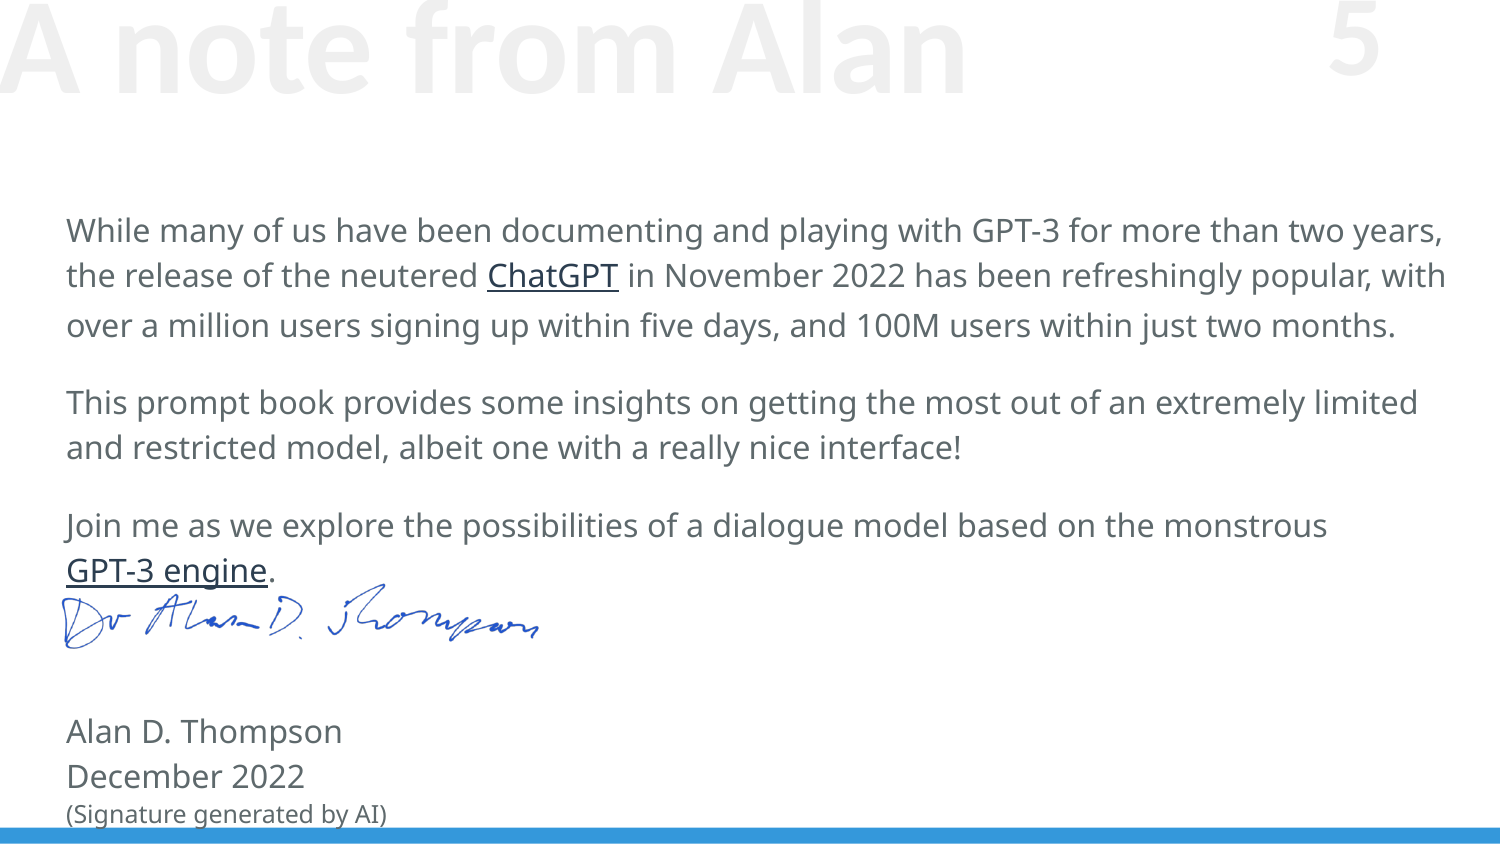

# A note from Alan
While many of us have been documenting and playing with GPT-3 for more than two years, the release of the neutered ChatGPT in November 2022 has been refreshingly popular, with over a million users signing up within five days, and 100M users within just two months.
This prompt book provides some insights on getting the most out of an extremely limited and restricted model, albeit one with a really nice interface!
Join me as we explore the possibilities of a dialogue model based on the monstrous GPT-3 engine.
Alan D. Thompson
December 2022
(Signature generated by AI)